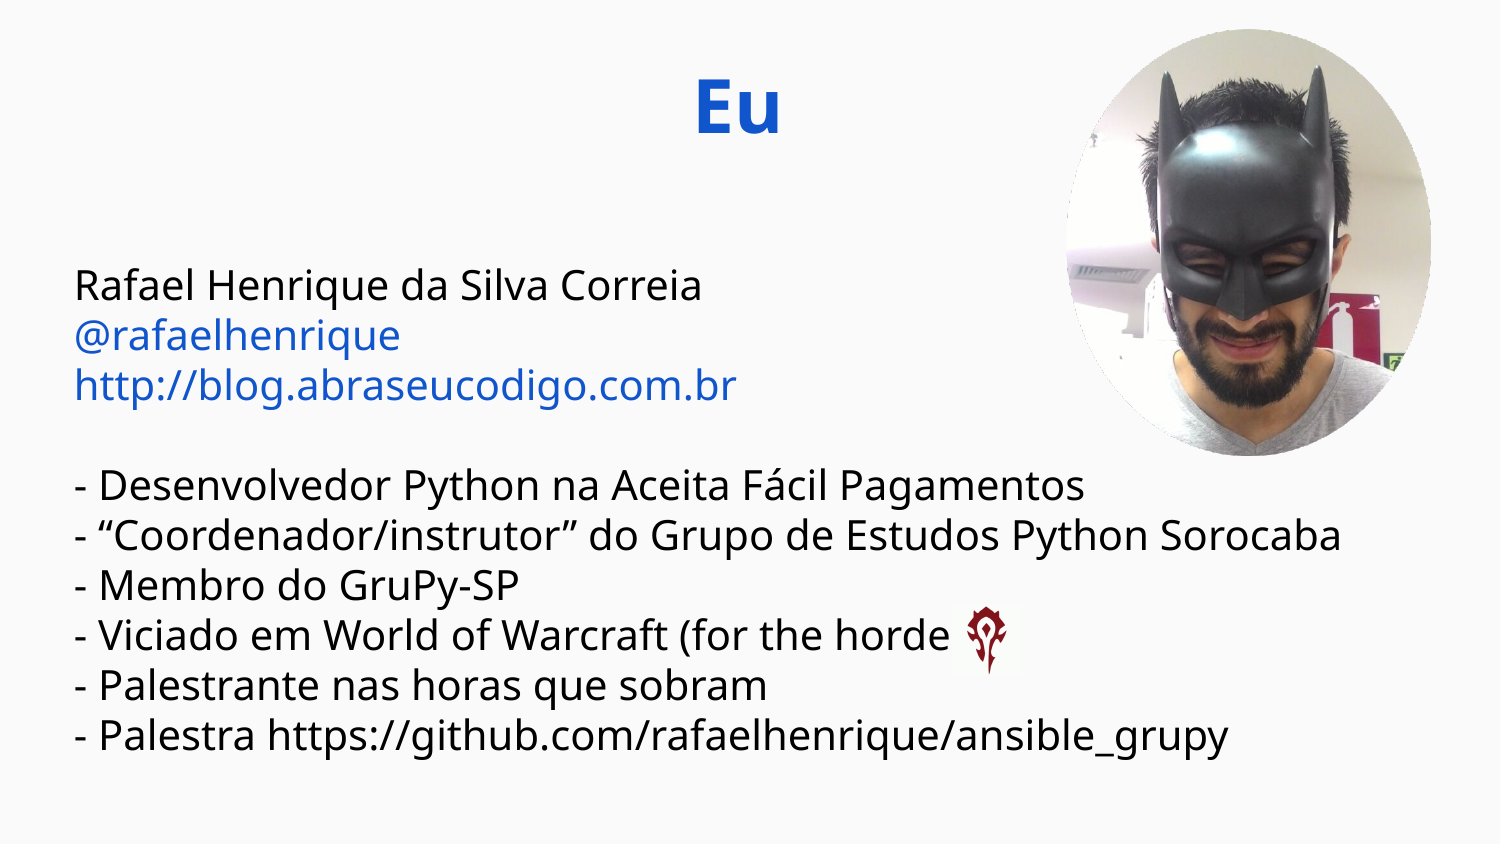

# Eu
Rafael Henrique da Silva Correia
@rafaelhenrique
http://blog.abraseucodigo.com.br
- Desenvolvedor Python na Aceita Fácil Pagamentos
- “Coordenador/instrutor” do Grupo de Estudos Python Sorocaba
- Membro do GruPy-SP
- Viciado em World of Warcraft (for the horde!)
- Palestrante nas horas que sobram
- Palestra https://github.com/rafaelhenrique/ansible_grupy